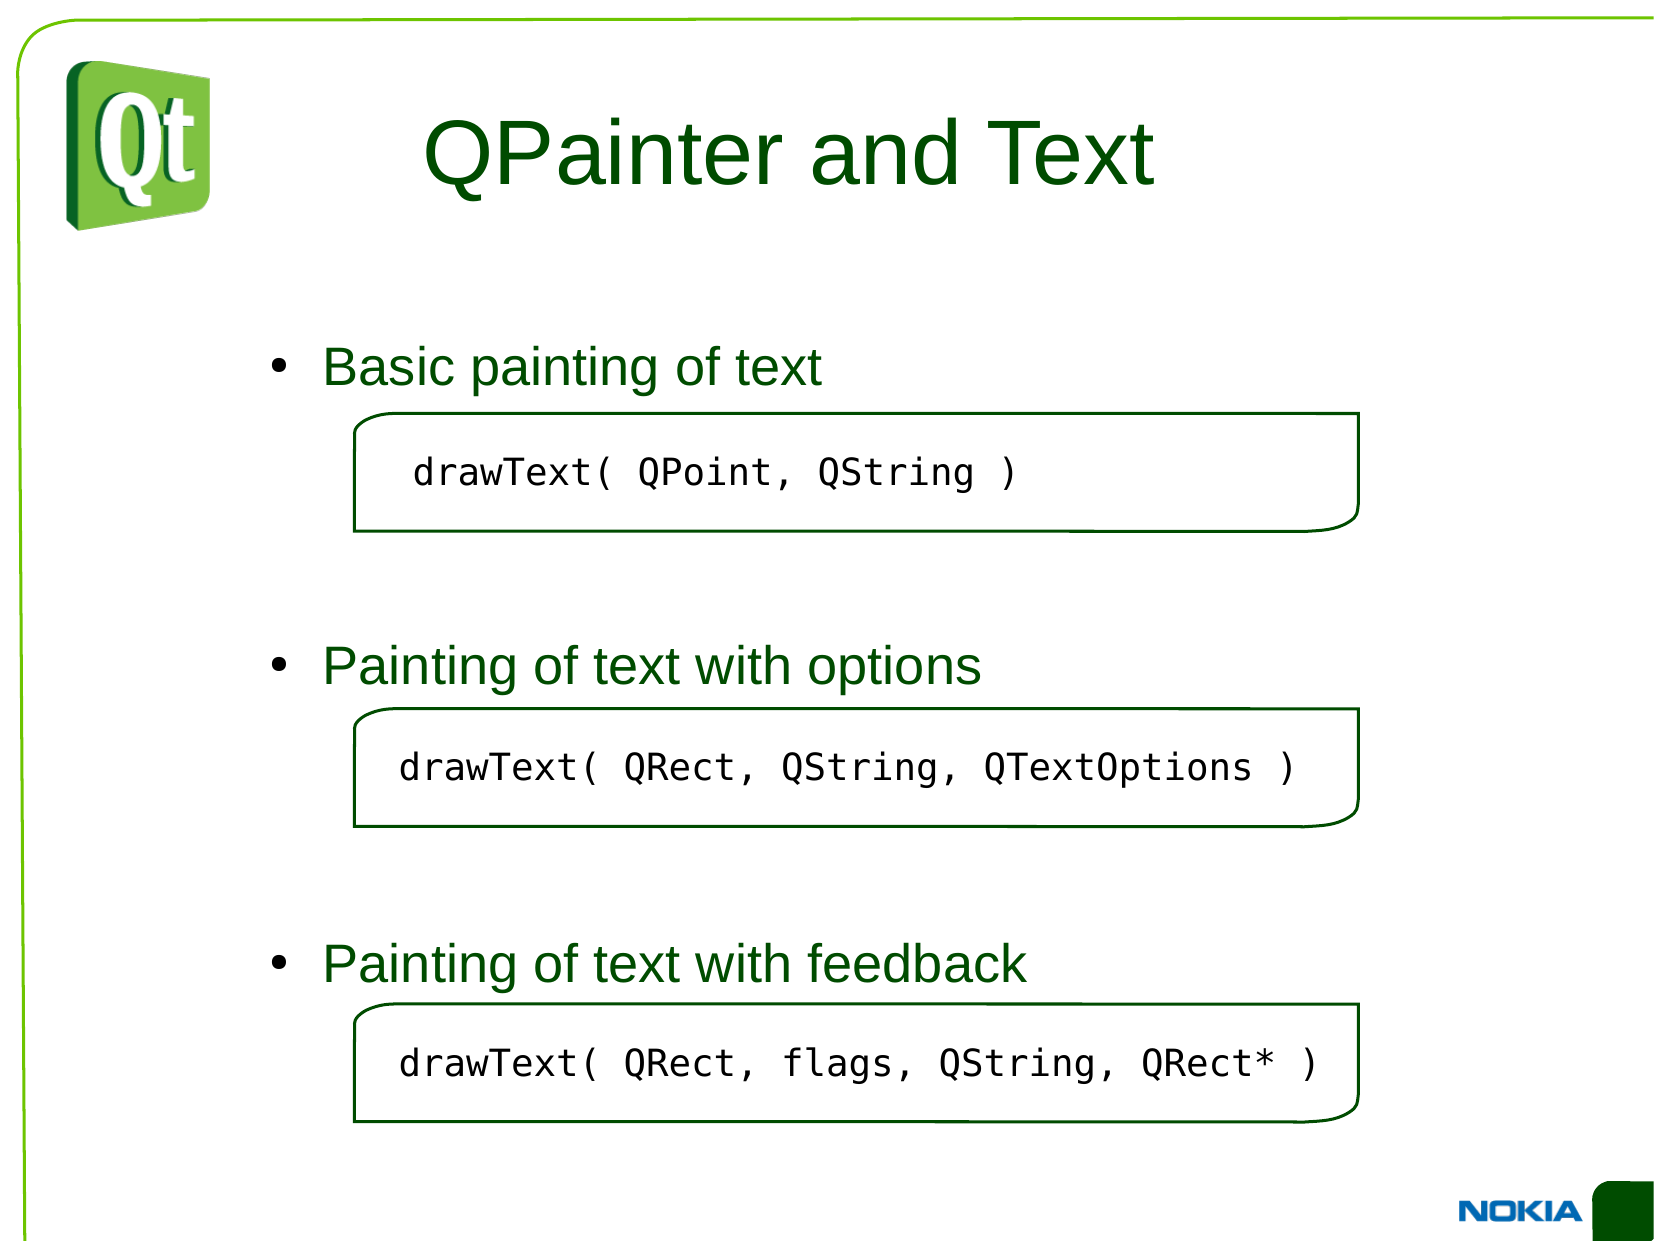

# QPainter and Text
Basic painting of text
Painting of text with options
Painting of text with feedback
drawText( QPoint, QString )
drawText( QRect, QString, QTextOptions )
drawText( QRect, flags, QString, QRect* )